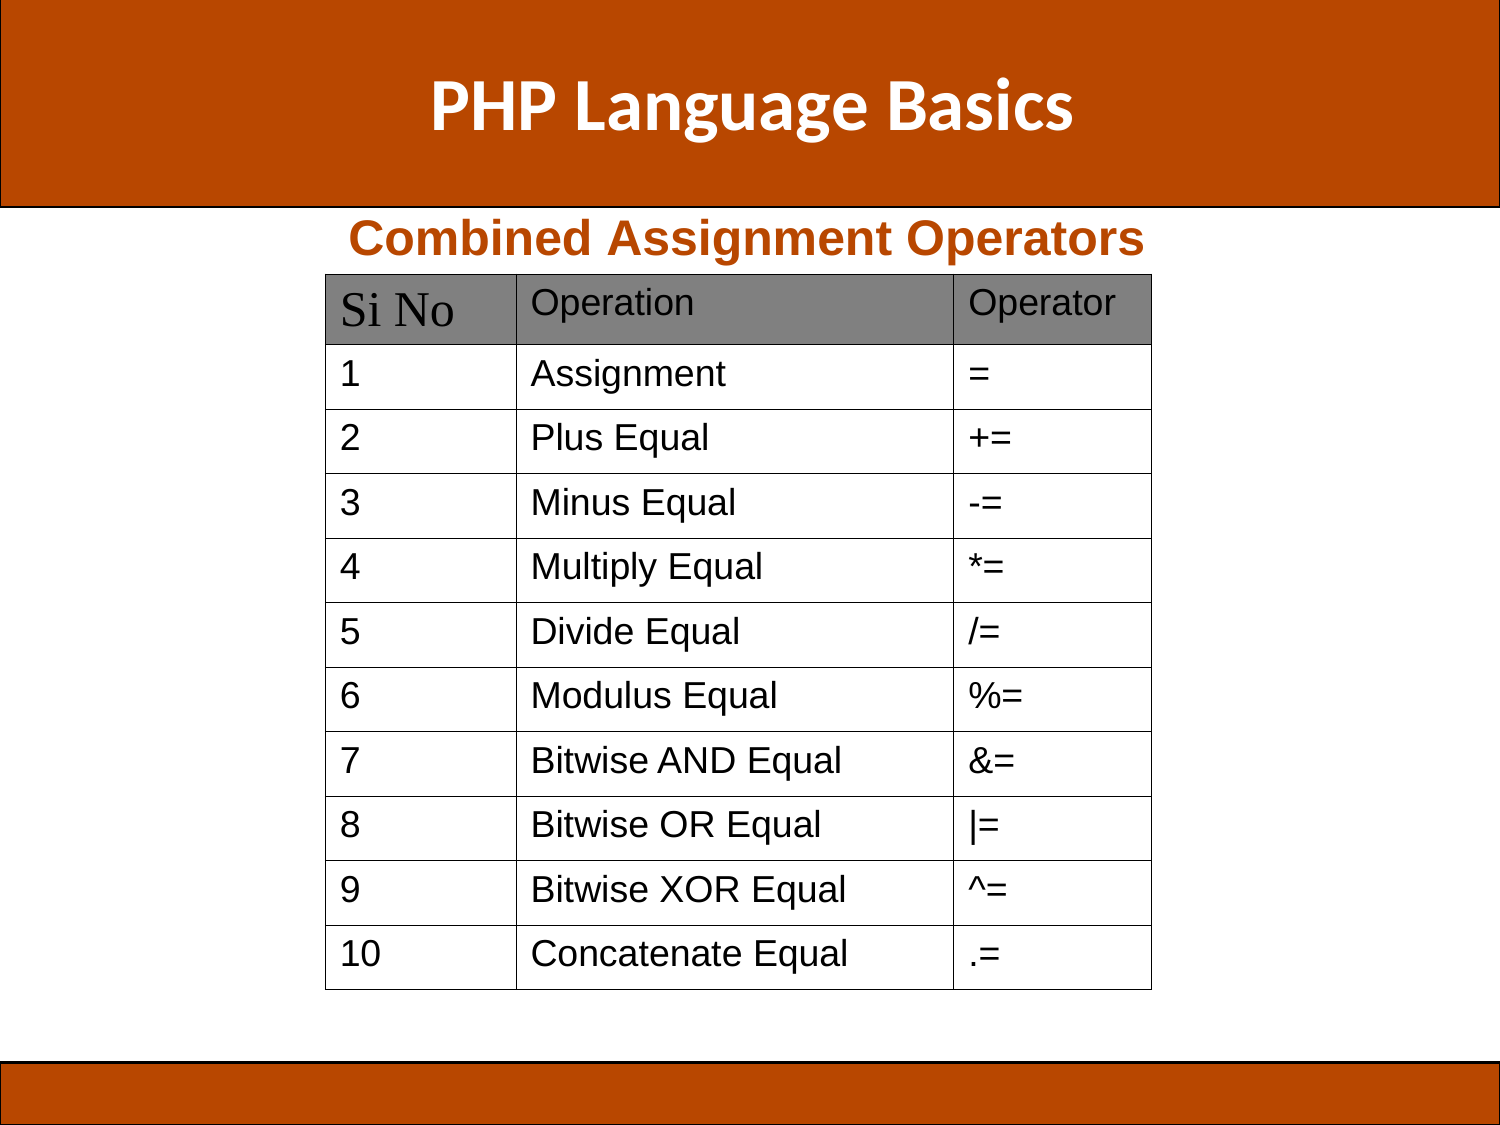

PHP Language Basics
Combined Assignment Operators
| Si No | Operation | Operator |
| --- | --- | --- |
| 1 | Assignment | = |
| 2 | Plus Equal | += |
| 3 | Minus Equal | -= |
| 4 | Multiply Equal | \*= |
| 5 | Divide Equal | /= |
| 6 | Modulus Equal | %= |
| 7 | Bitwise AND Equal | &= |
| 8 | Bitwise OR Equal | |= |
| 9 | Bitwise XOR Equal | ^= |
| 10 | Concatenate Equal | .= |